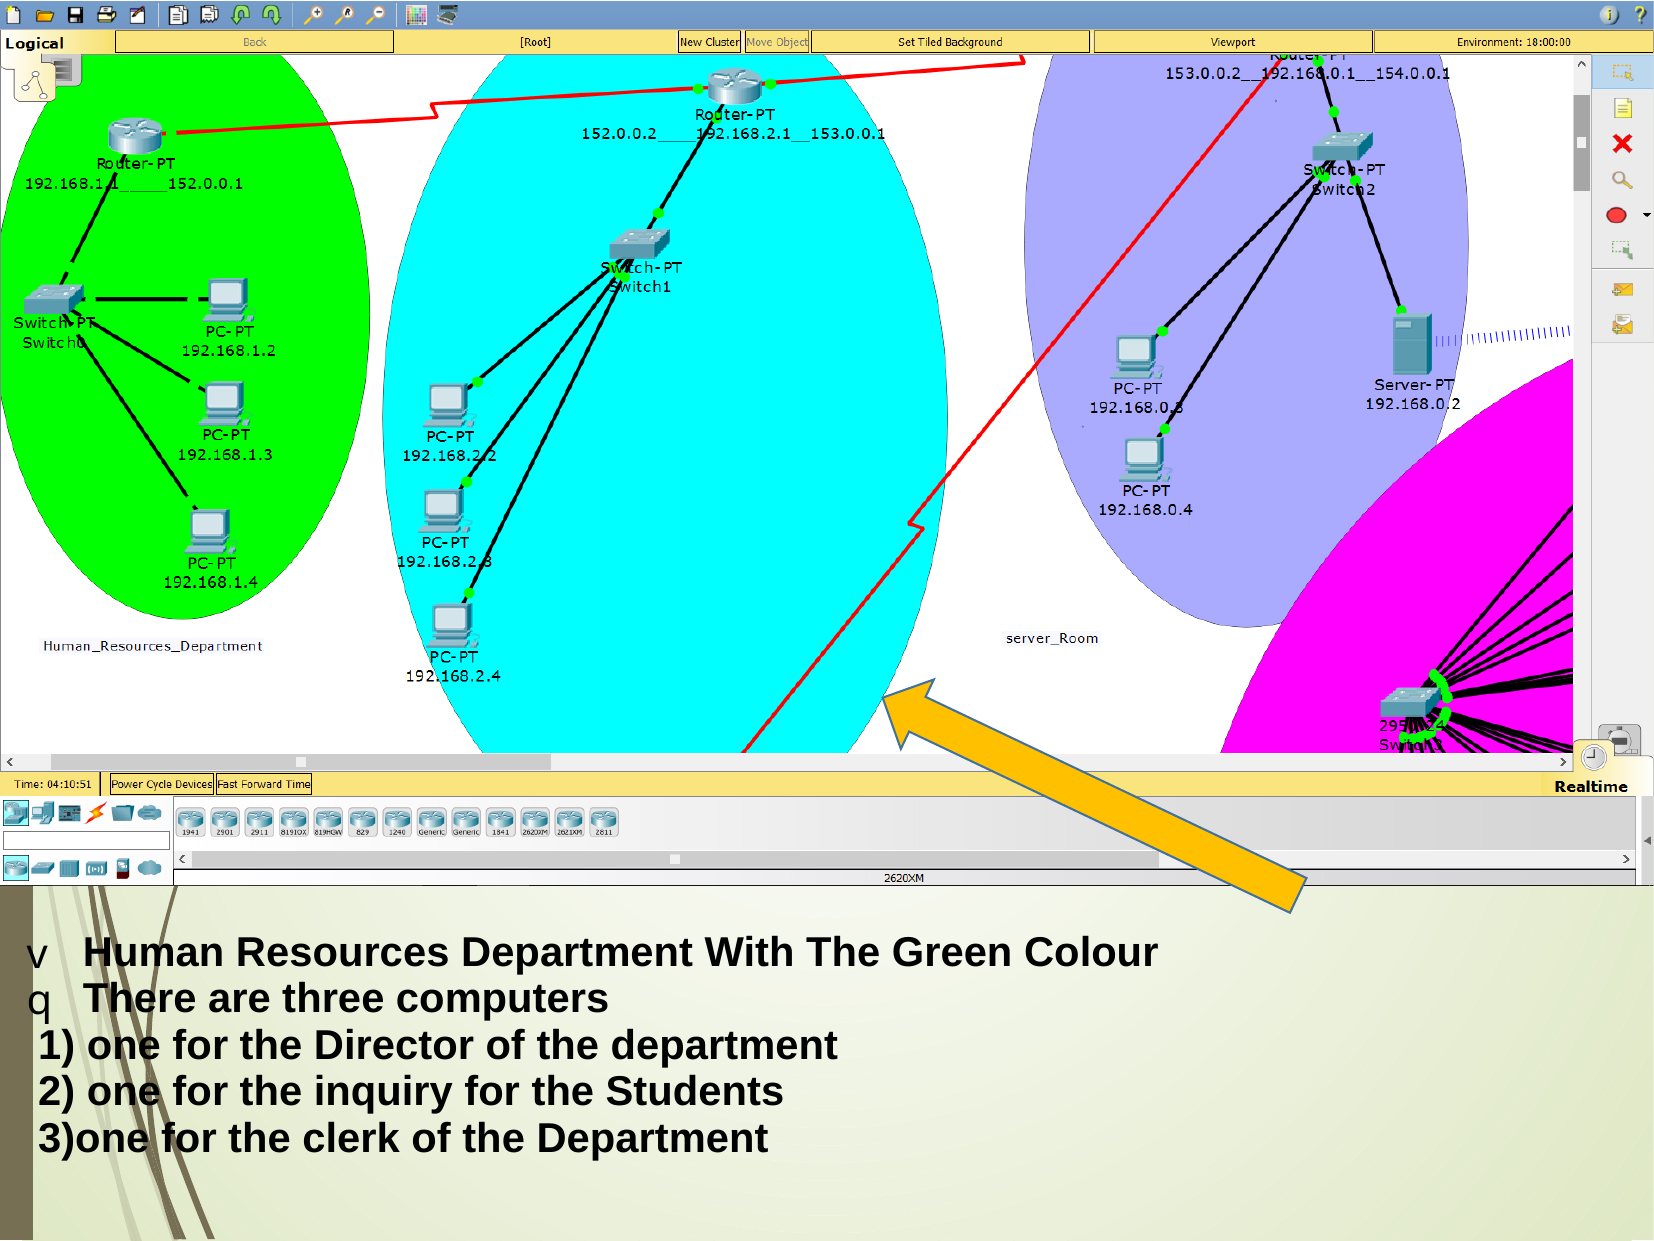

Human Resources Department With The Green Colour
There are three computers
 1) one for the Director of the department
 2) one for the inquiry for the Students
 3)one for the clerk of the Department